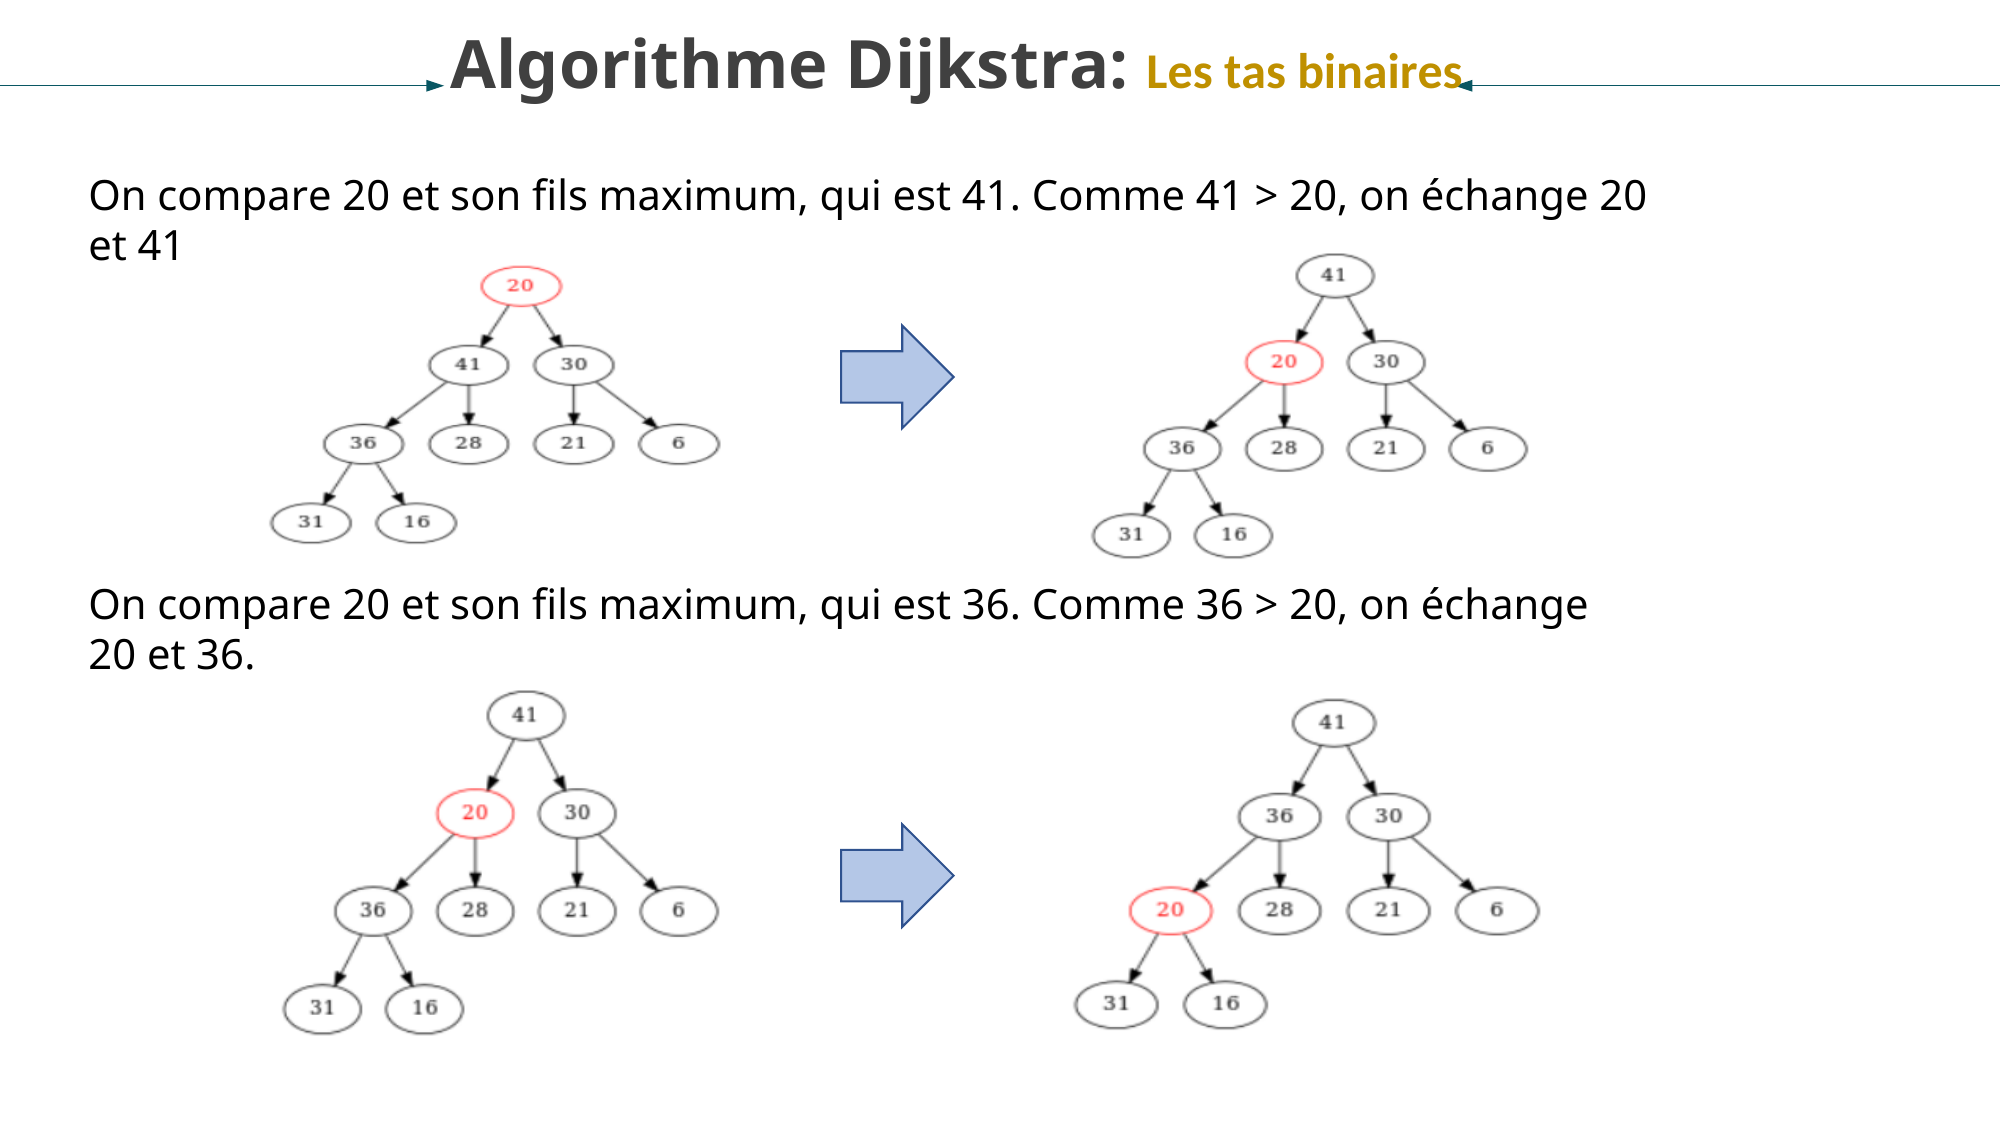

Algorithme Dijkstra: Les tas binaires
# Analyse du projet : diapositive 3
On compare 20 et son fils maximum, qui est 41. Comme 41 > 20, on échange 20 et 41
On compare 20 et son fils maximum, qui est 36. Comme 36 > 20, on échange 20 et 36.